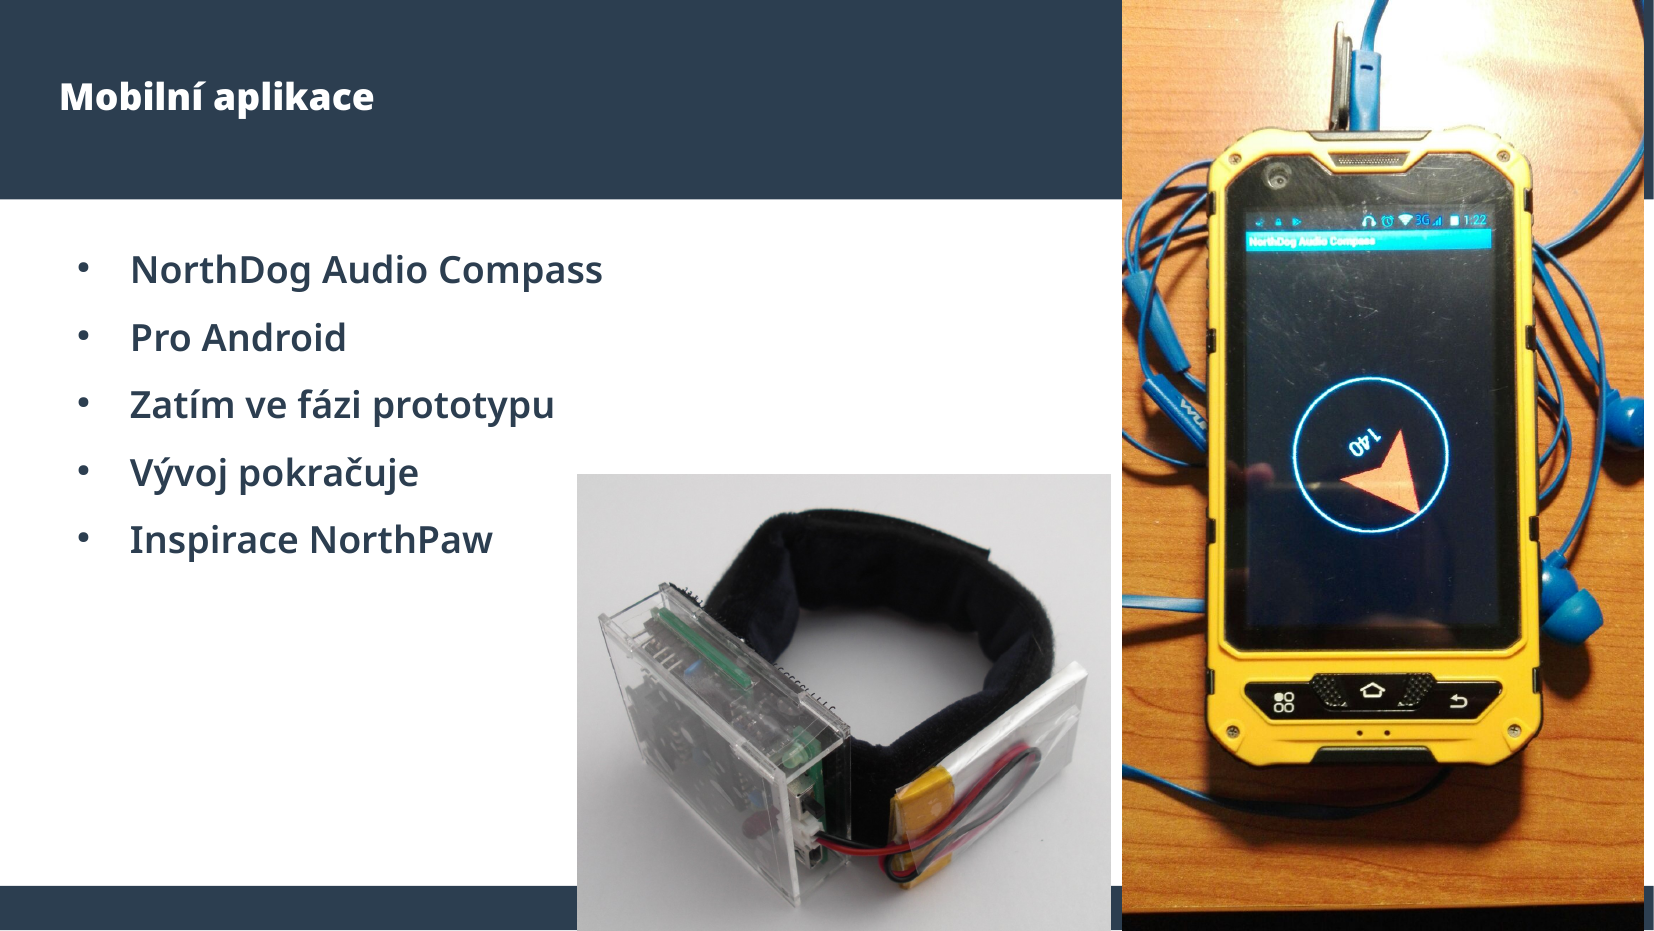

# Mobilní aplikace
NorthDog Audio Compass
Pro Android
Zatím ve fázi prototypu
Vývoj pokračuje
Inspirace NorthPaw